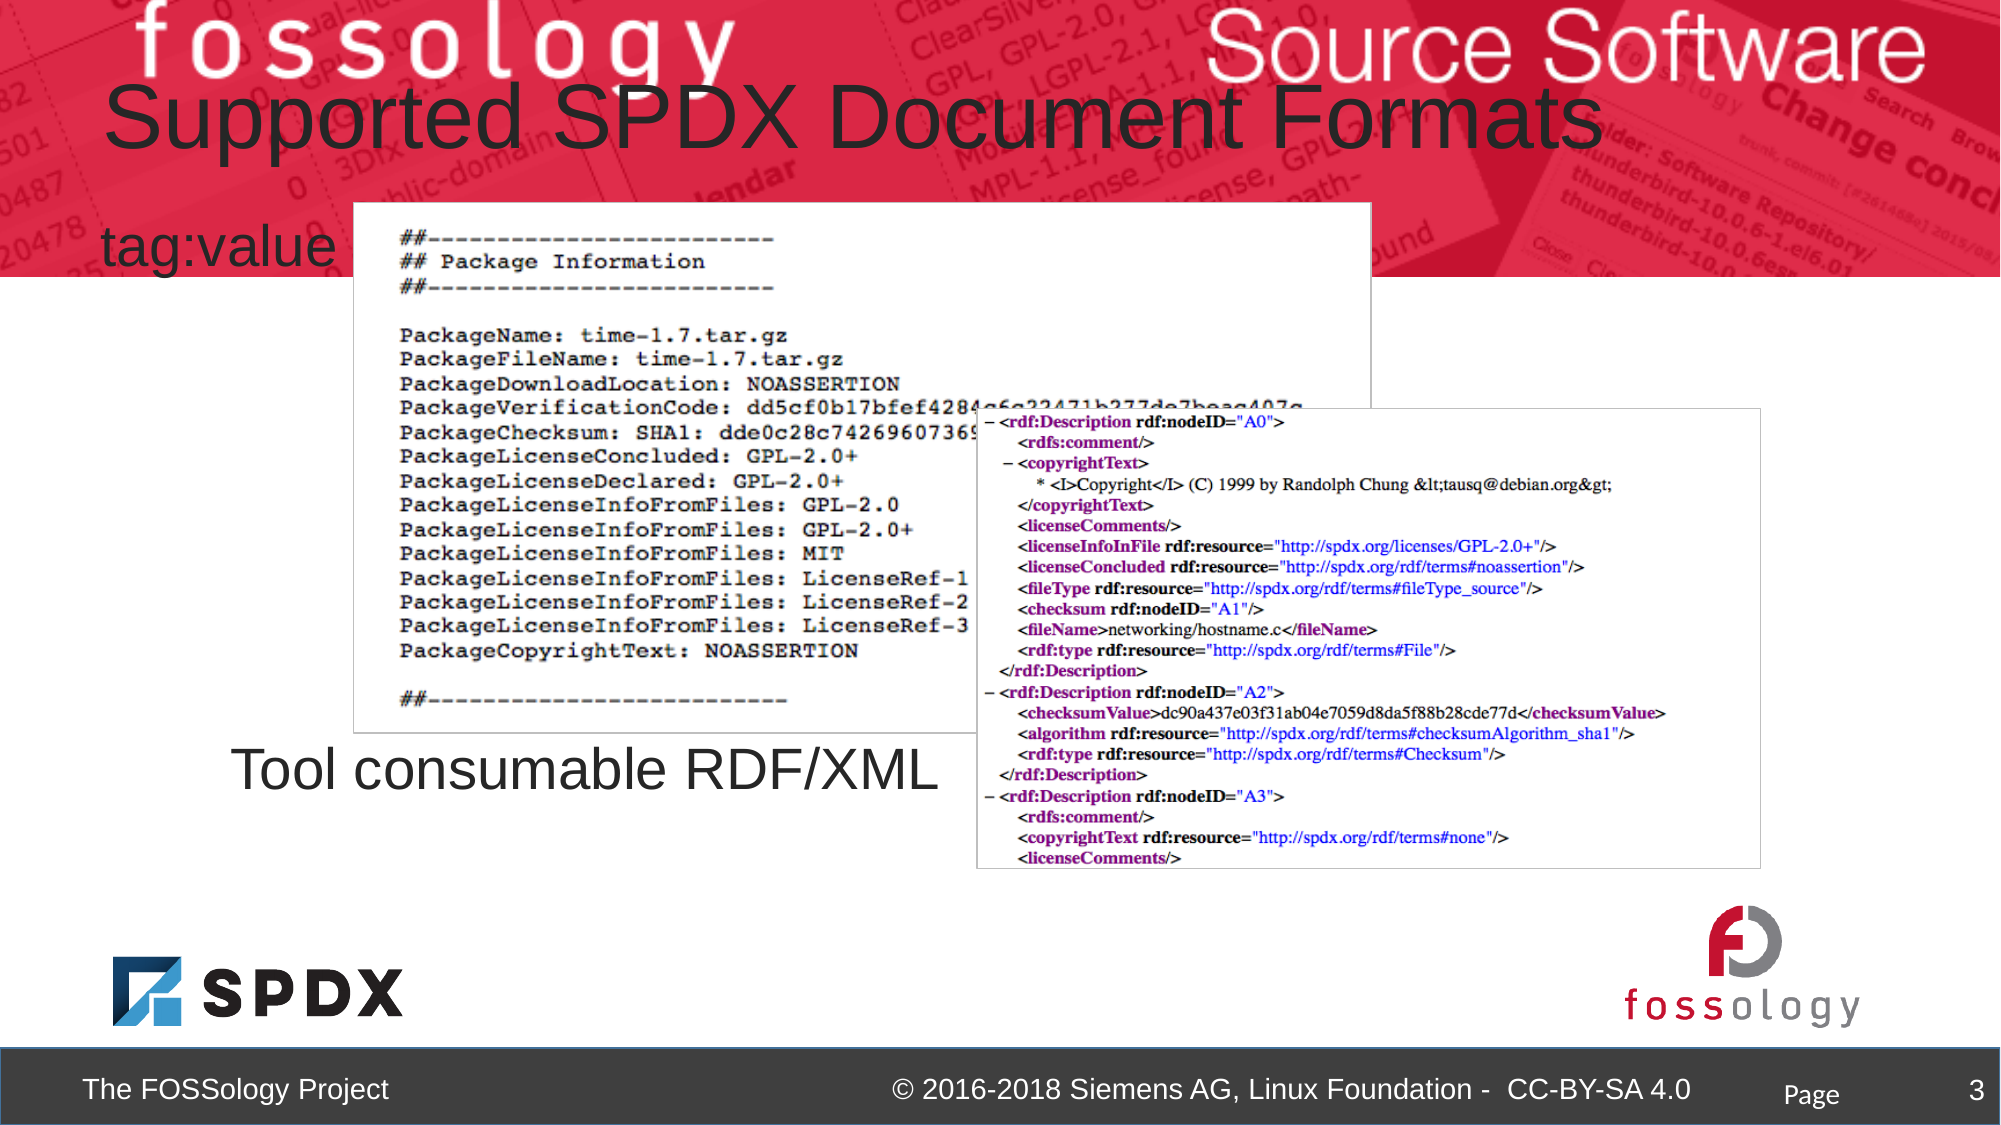

Supported SPDX Document Formats
tag:value
 Tool consumable RDF/XML
 Page